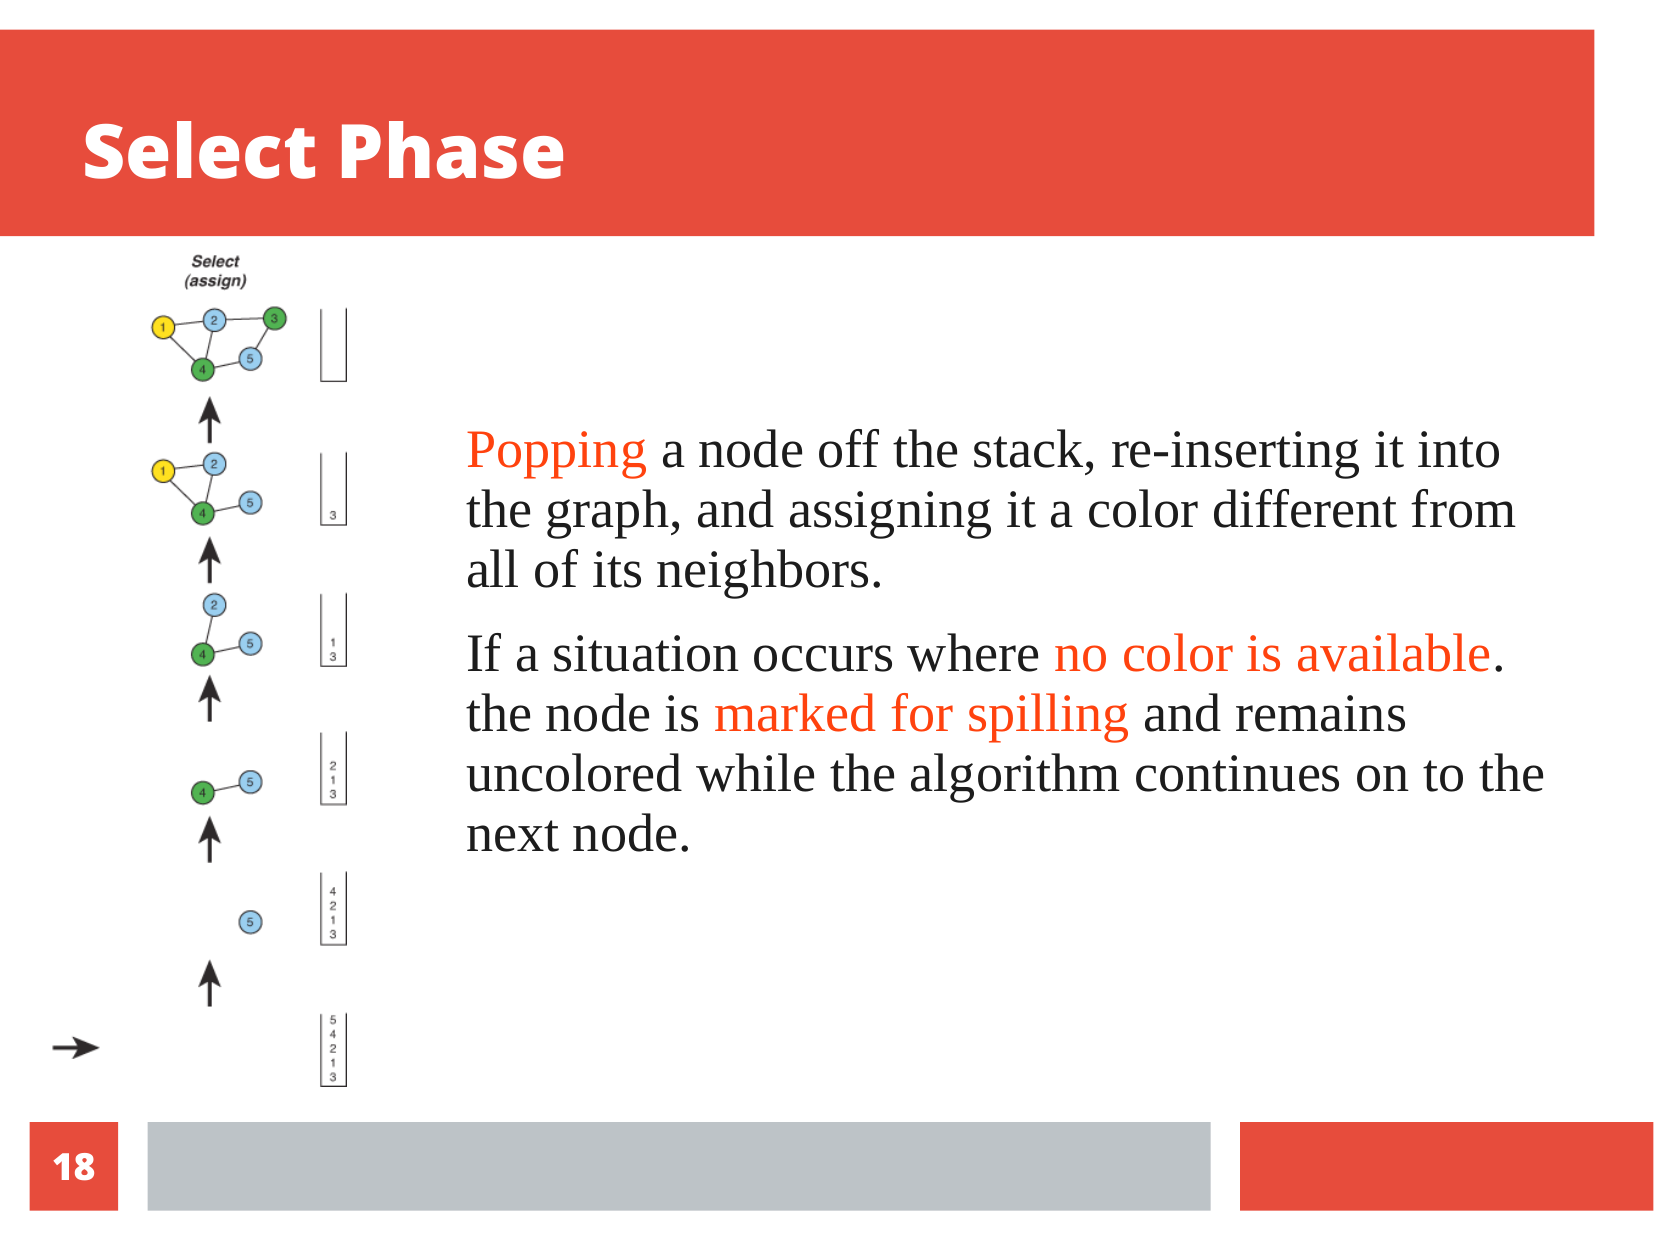

# Select Phase
Popping a node off the stack, re-inserting it into the graph, and assigning it a color different from all of its neighbors.
If a situation occurs where no color is available. the node is marked for spilling and remains uncolored while the algorithm continues on to the next node.
18